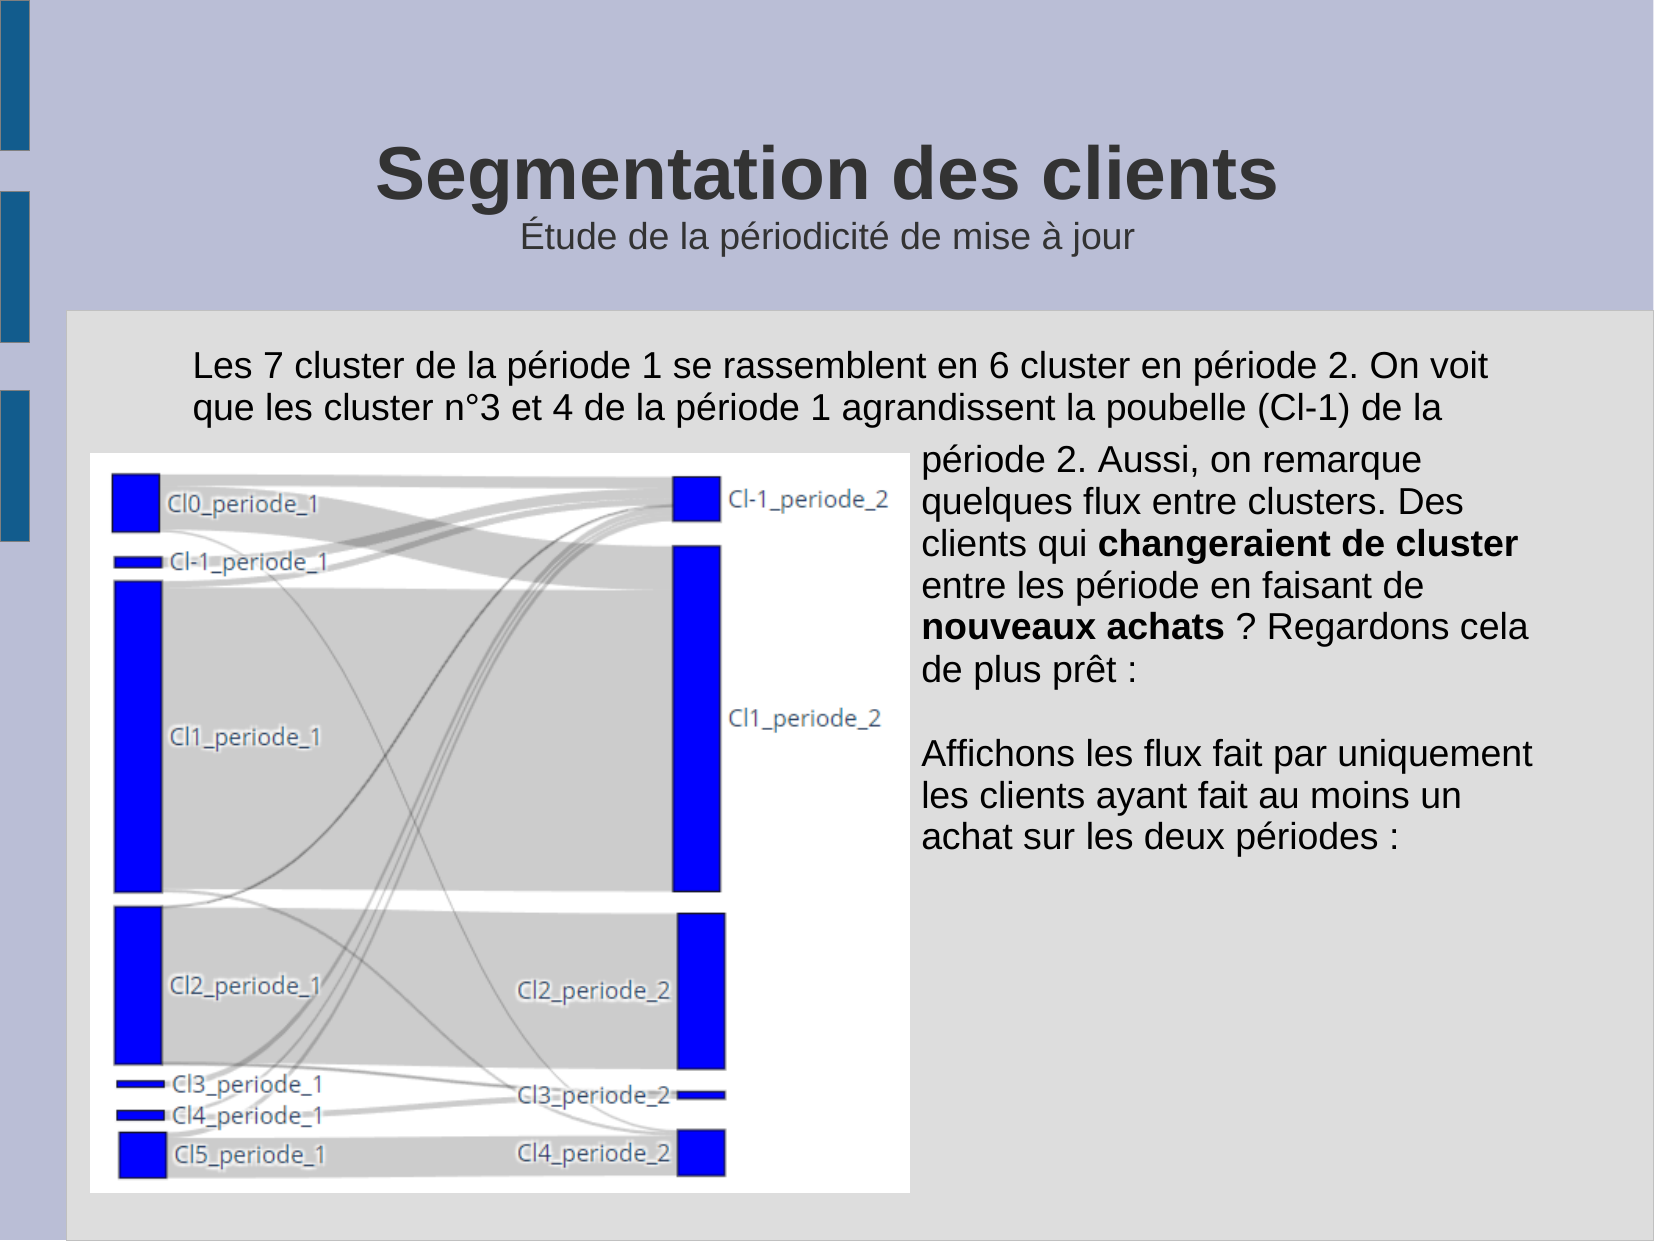

# Segmentation des clients Étude de la périodicité de mise à jour
Les 7 cluster de la période 1 se rassemblent en 6 cluster en période 2. On voit que les cluster n°3 et 4 de la période 1 agrandissent la poubelle (Cl-1) de la
période 2. Aussi, on remarque quelques flux entre clusters. Des clients qui changeraient de cluster entre les période en faisant de nouveaux achats ? Regardons cela de plus prêt :
Affichons les flux fait par uniquement les clients ayant fait au moins un achat sur les deux périodes :